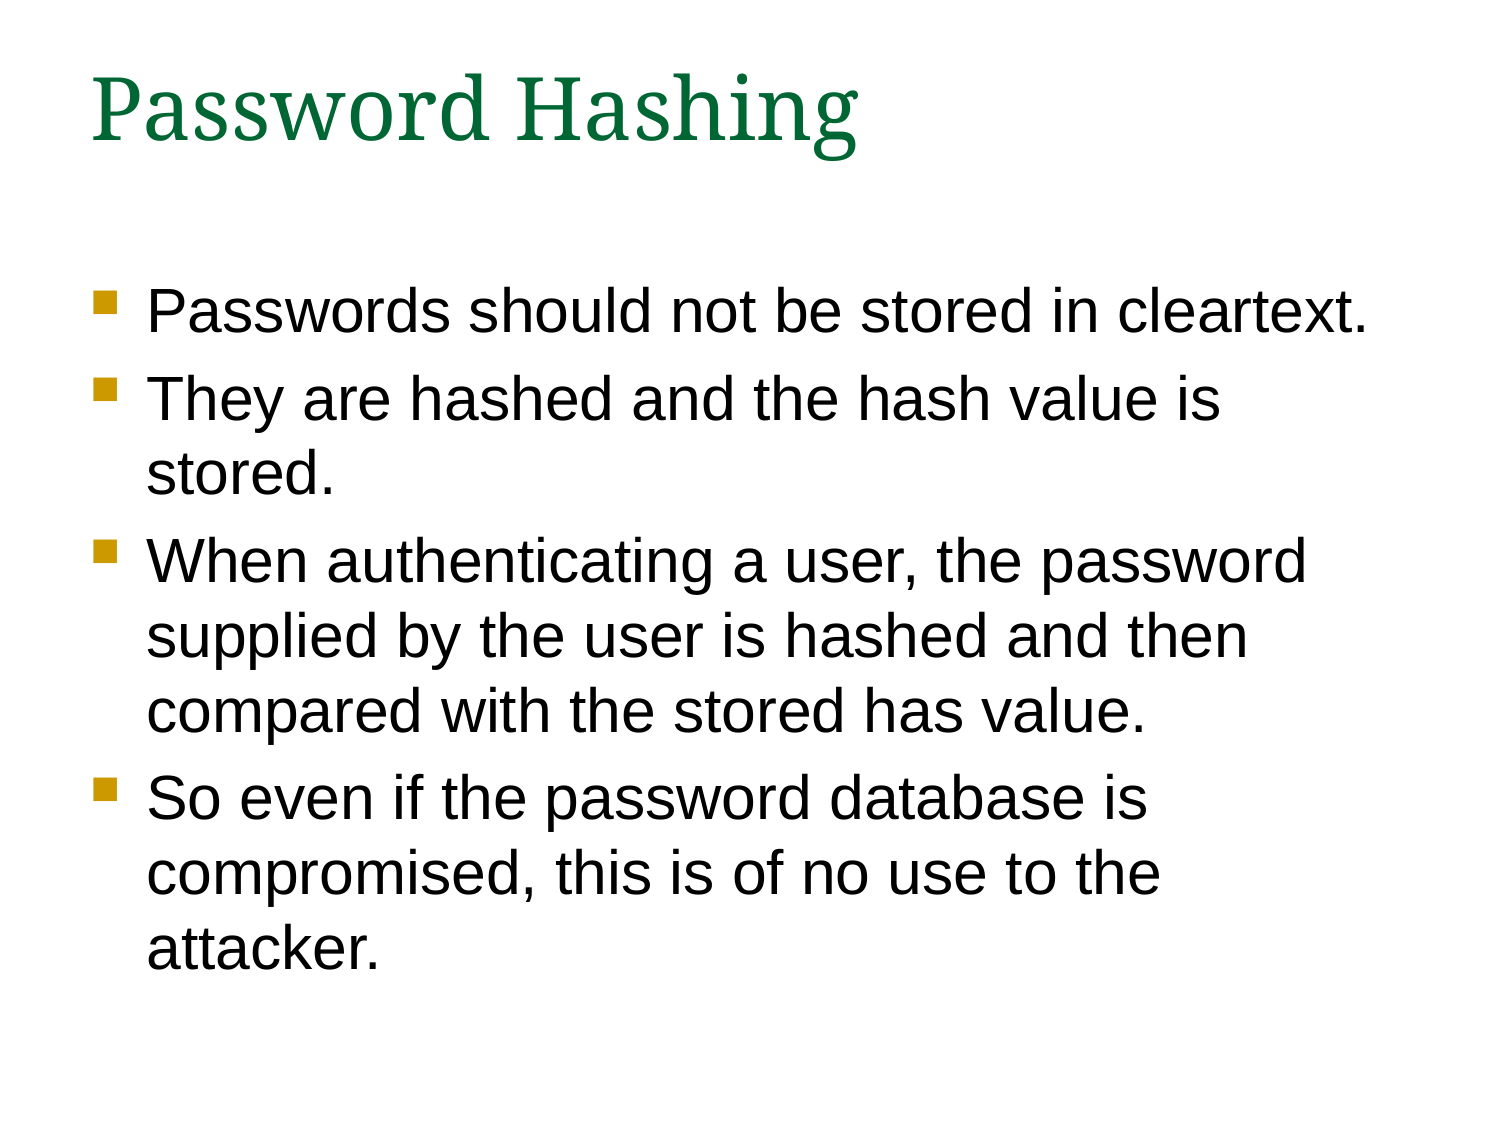

# Password Hashing
Passwords should not be stored in cleartext.
They are hashed and the hash value is stored.
When authenticating a user, the password supplied by the user is hashed and then compared with the stored has value.
So even if the password database is compromised, this is of no use to the attacker.